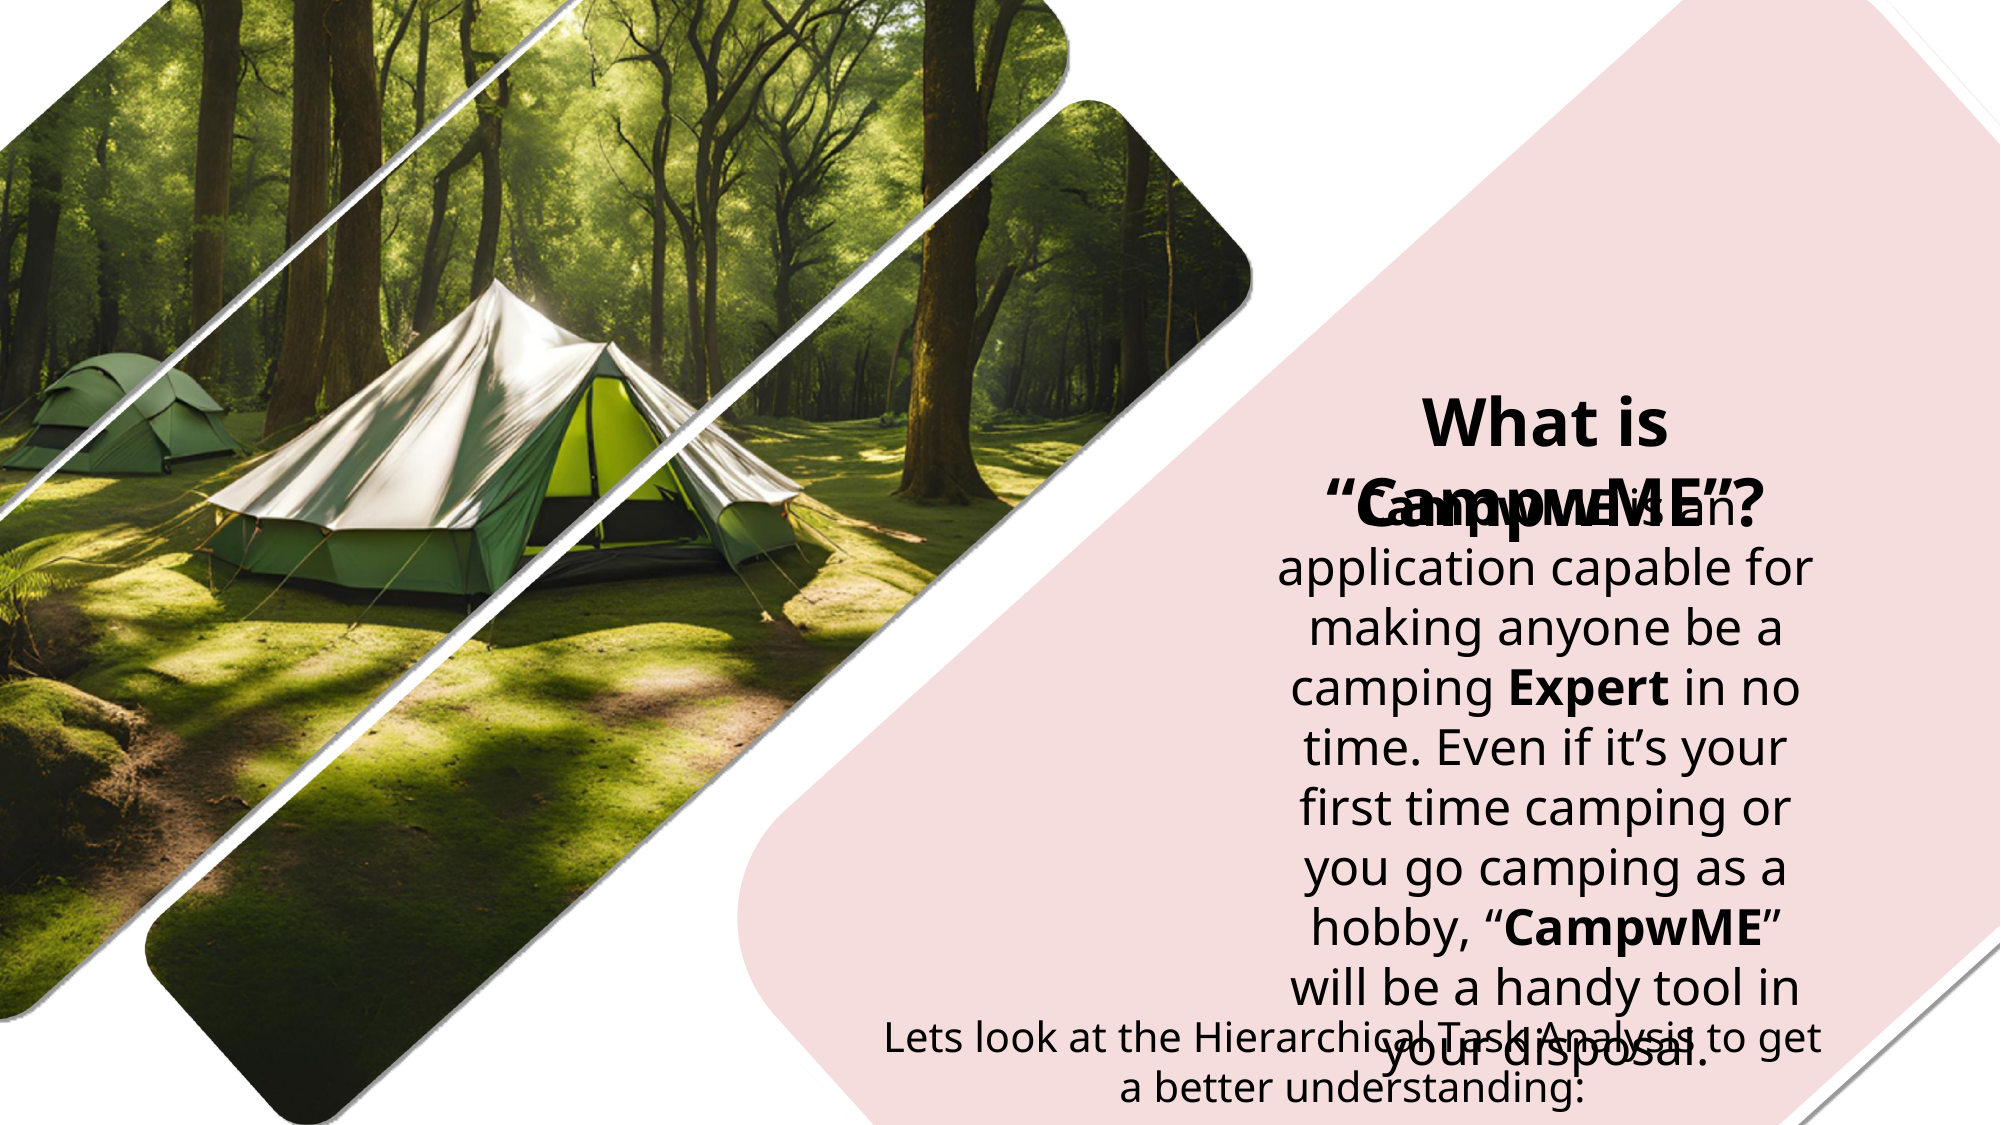

What is “CampwME”?
CampwME is an application capable for making anyone be a camping Expert in no time. Even if it’s your first time camping or you go camping as a hobby, “CampwME” will be a handy tool in your disposal.
Lets look at the Hierarchical Task Analysis to get a better understanding: